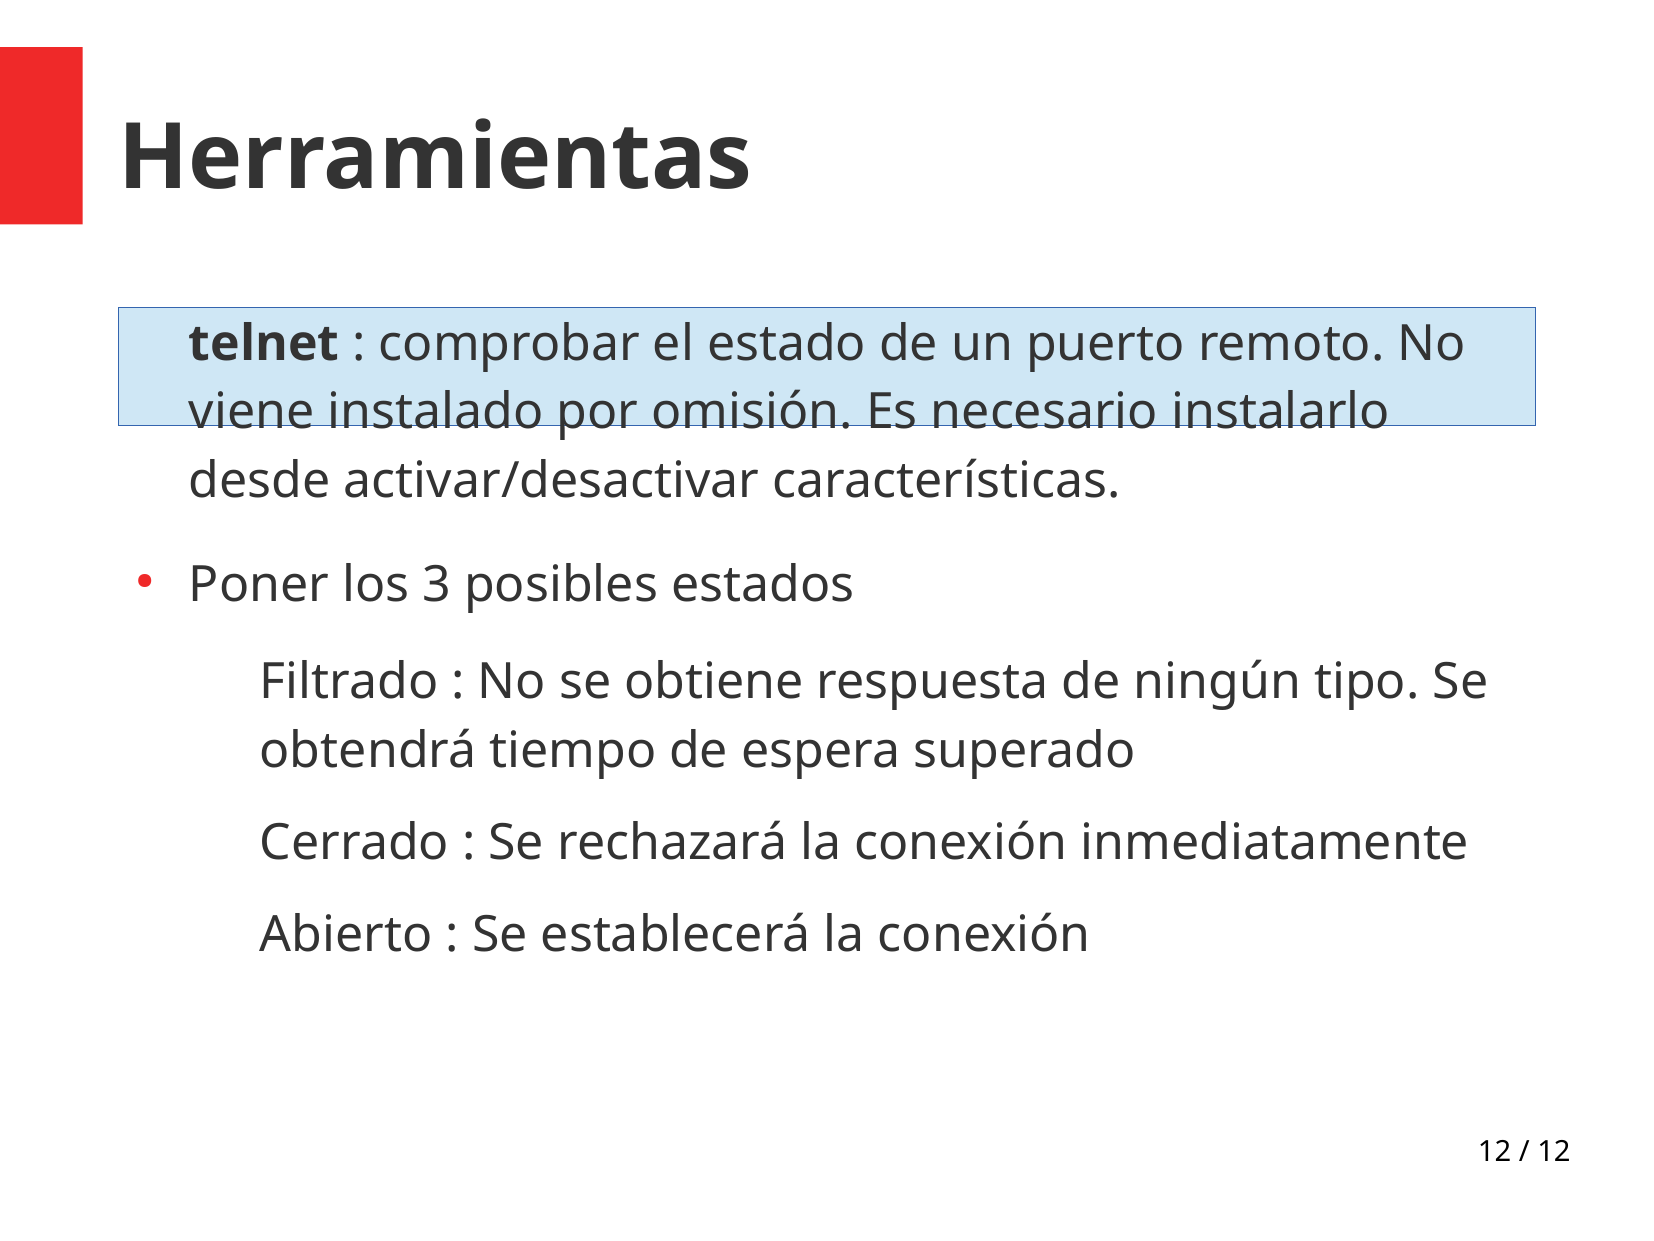

# Herramientas
telnet : comprobar el estado de un puerto remoto. No viene instalado por omisión. Es necesario instalarlo desde activar/desactivar características.
Poner los 3 posibles estados
Filtrado : No se obtiene respuesta de ningún tipo. Se obtendrá tiempo de espera superado
Cerrado : Se rechazará la conexión inmediatamente
Abierto : Se establecerá la conexión
12